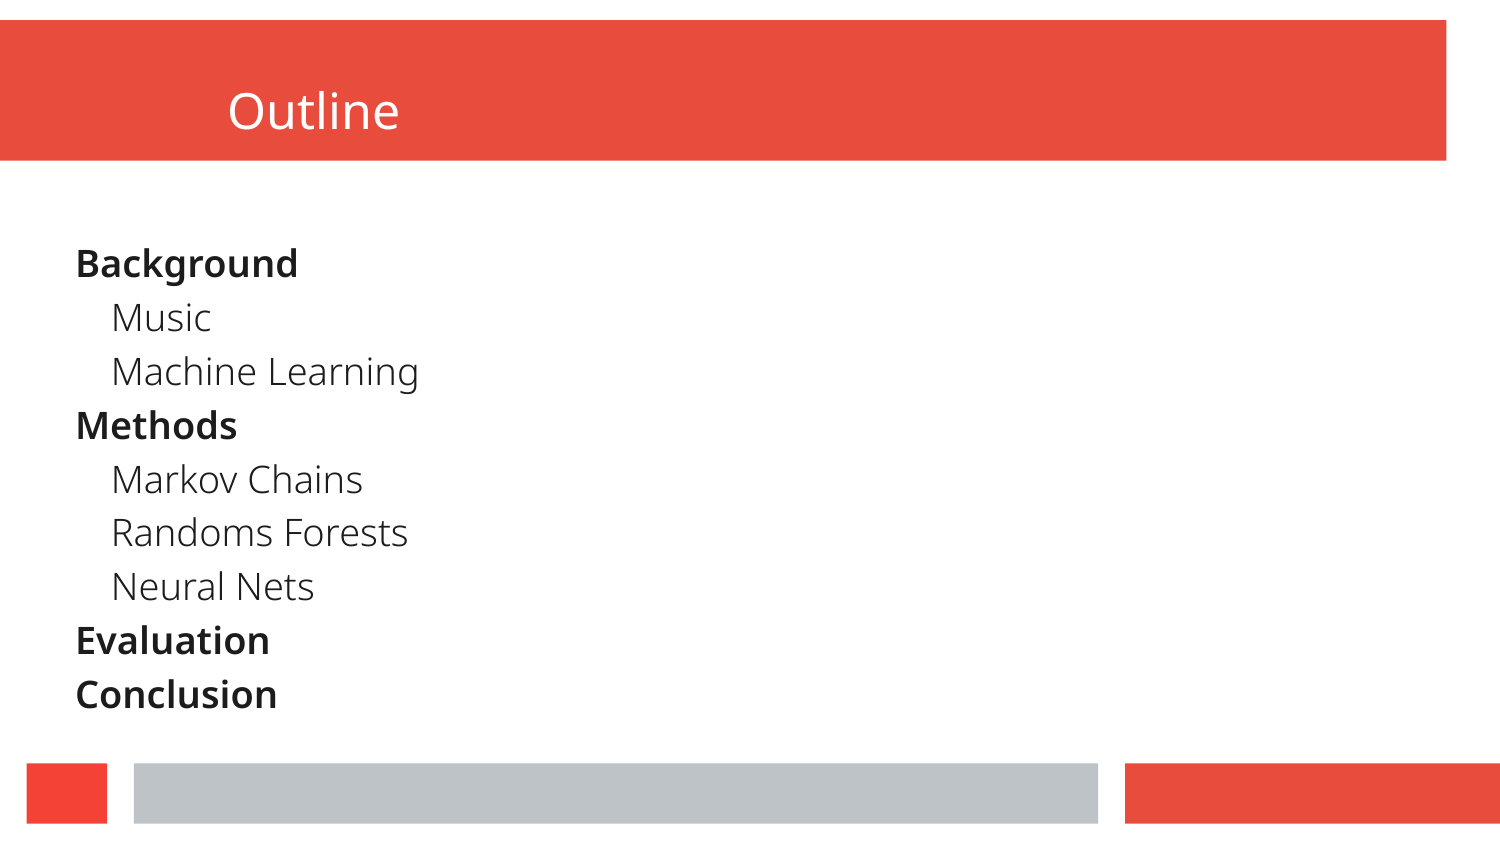

# Outline
Background
Music
Machine Learning
Methods
Markov Chains
Randoms Forests
Neural Nets
Evaluation
Conclusion